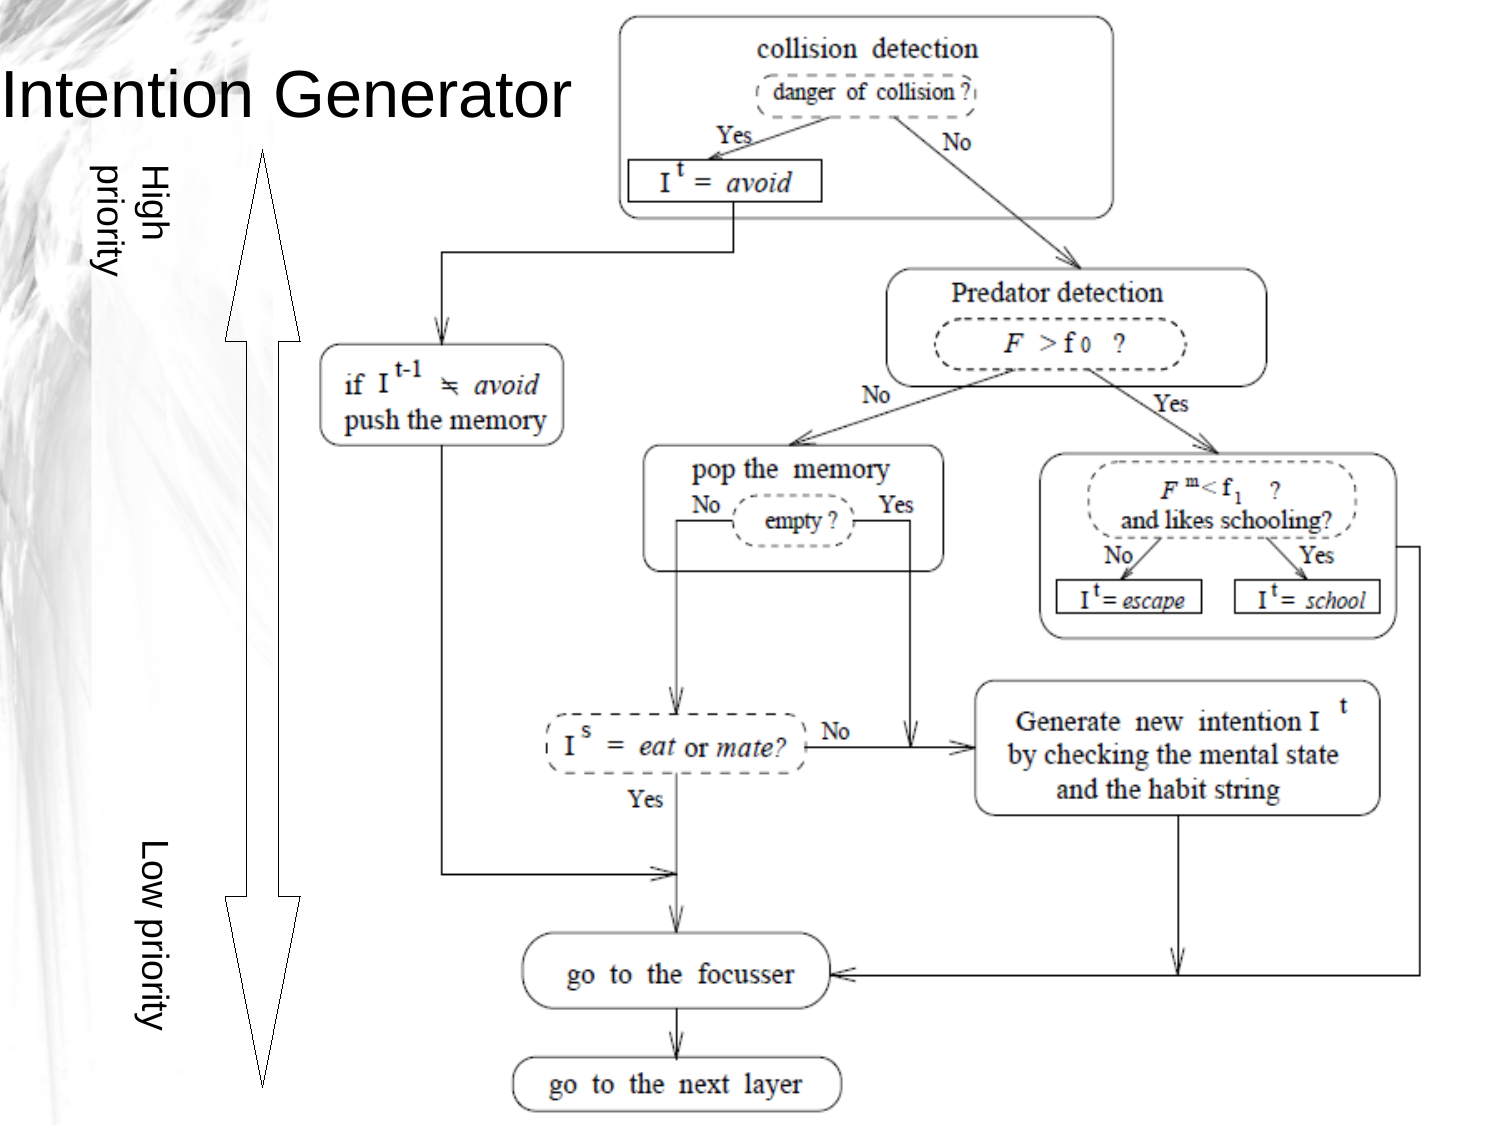

# Intention Generator
High priority
Low priority